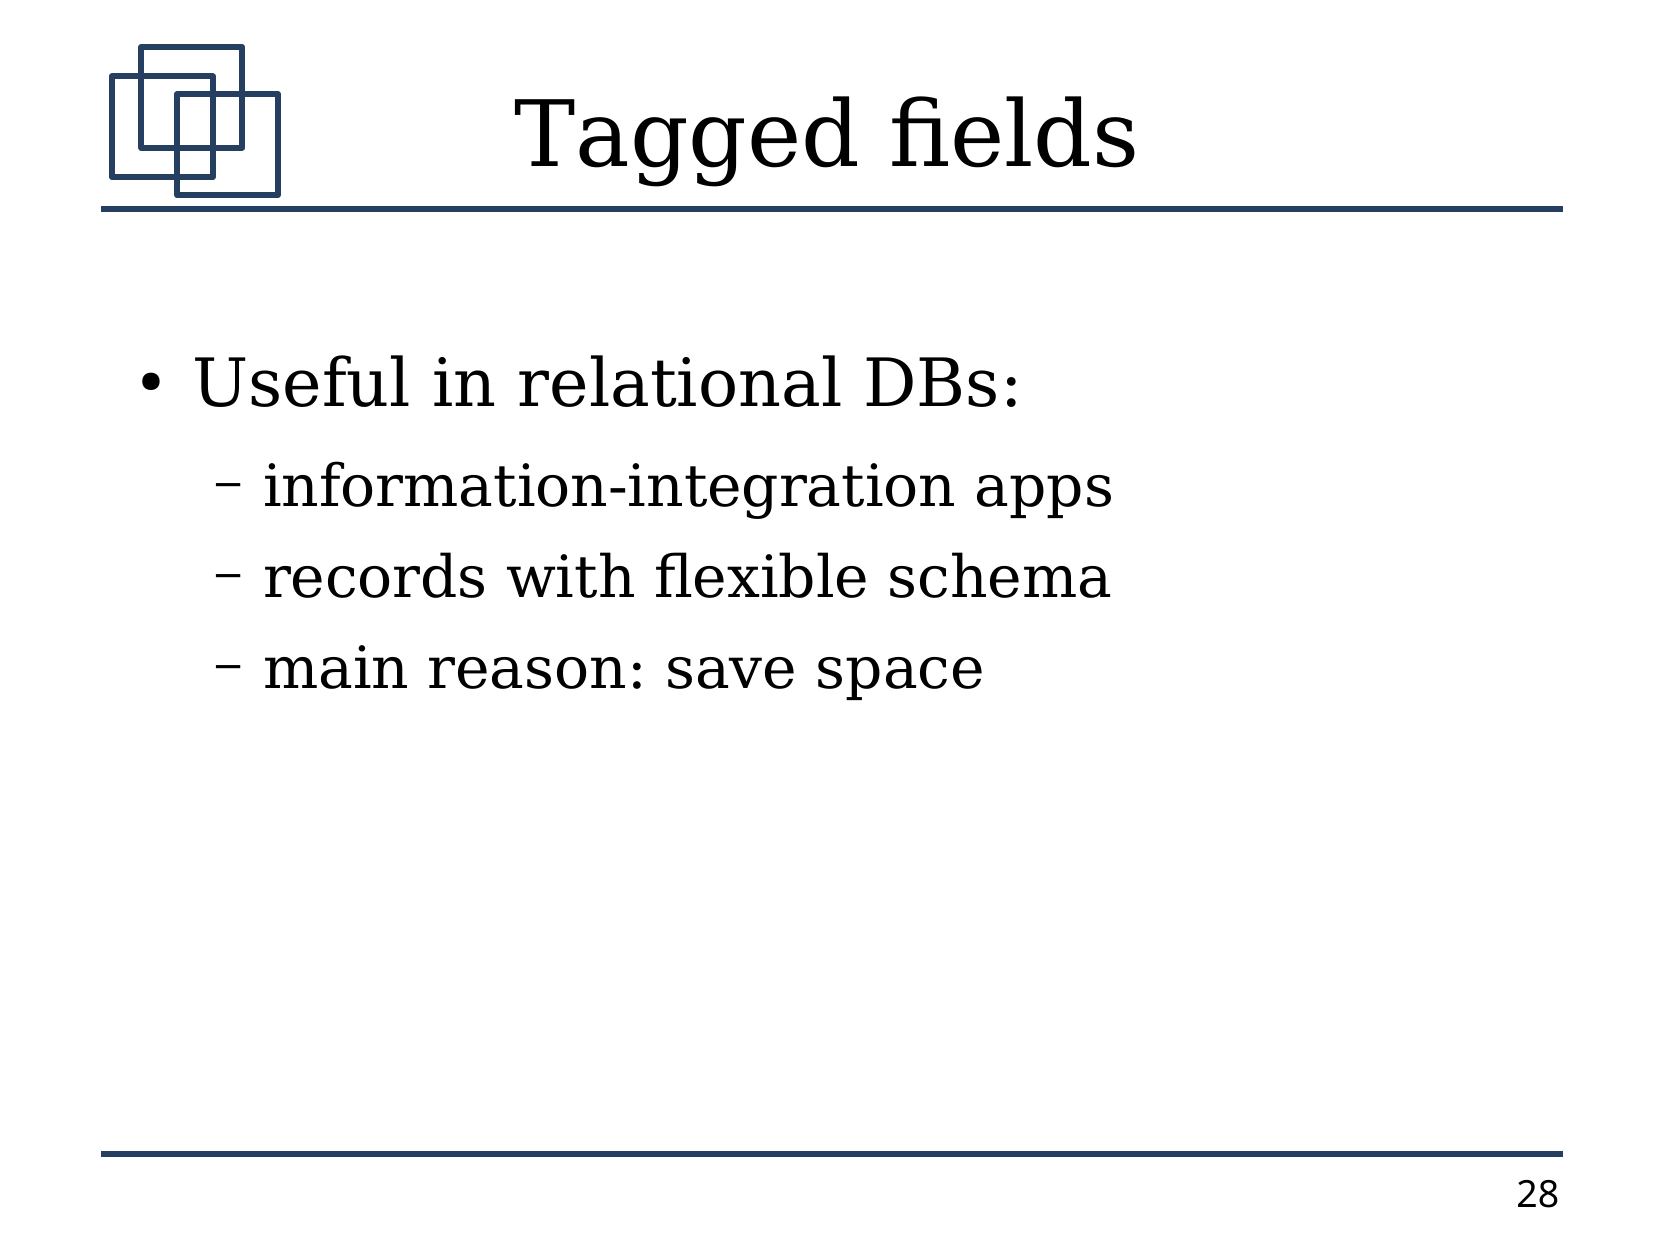

# Tagged fields
Useful in relational DBs:
information-integration apps
records with flexible schema
main reason: save space